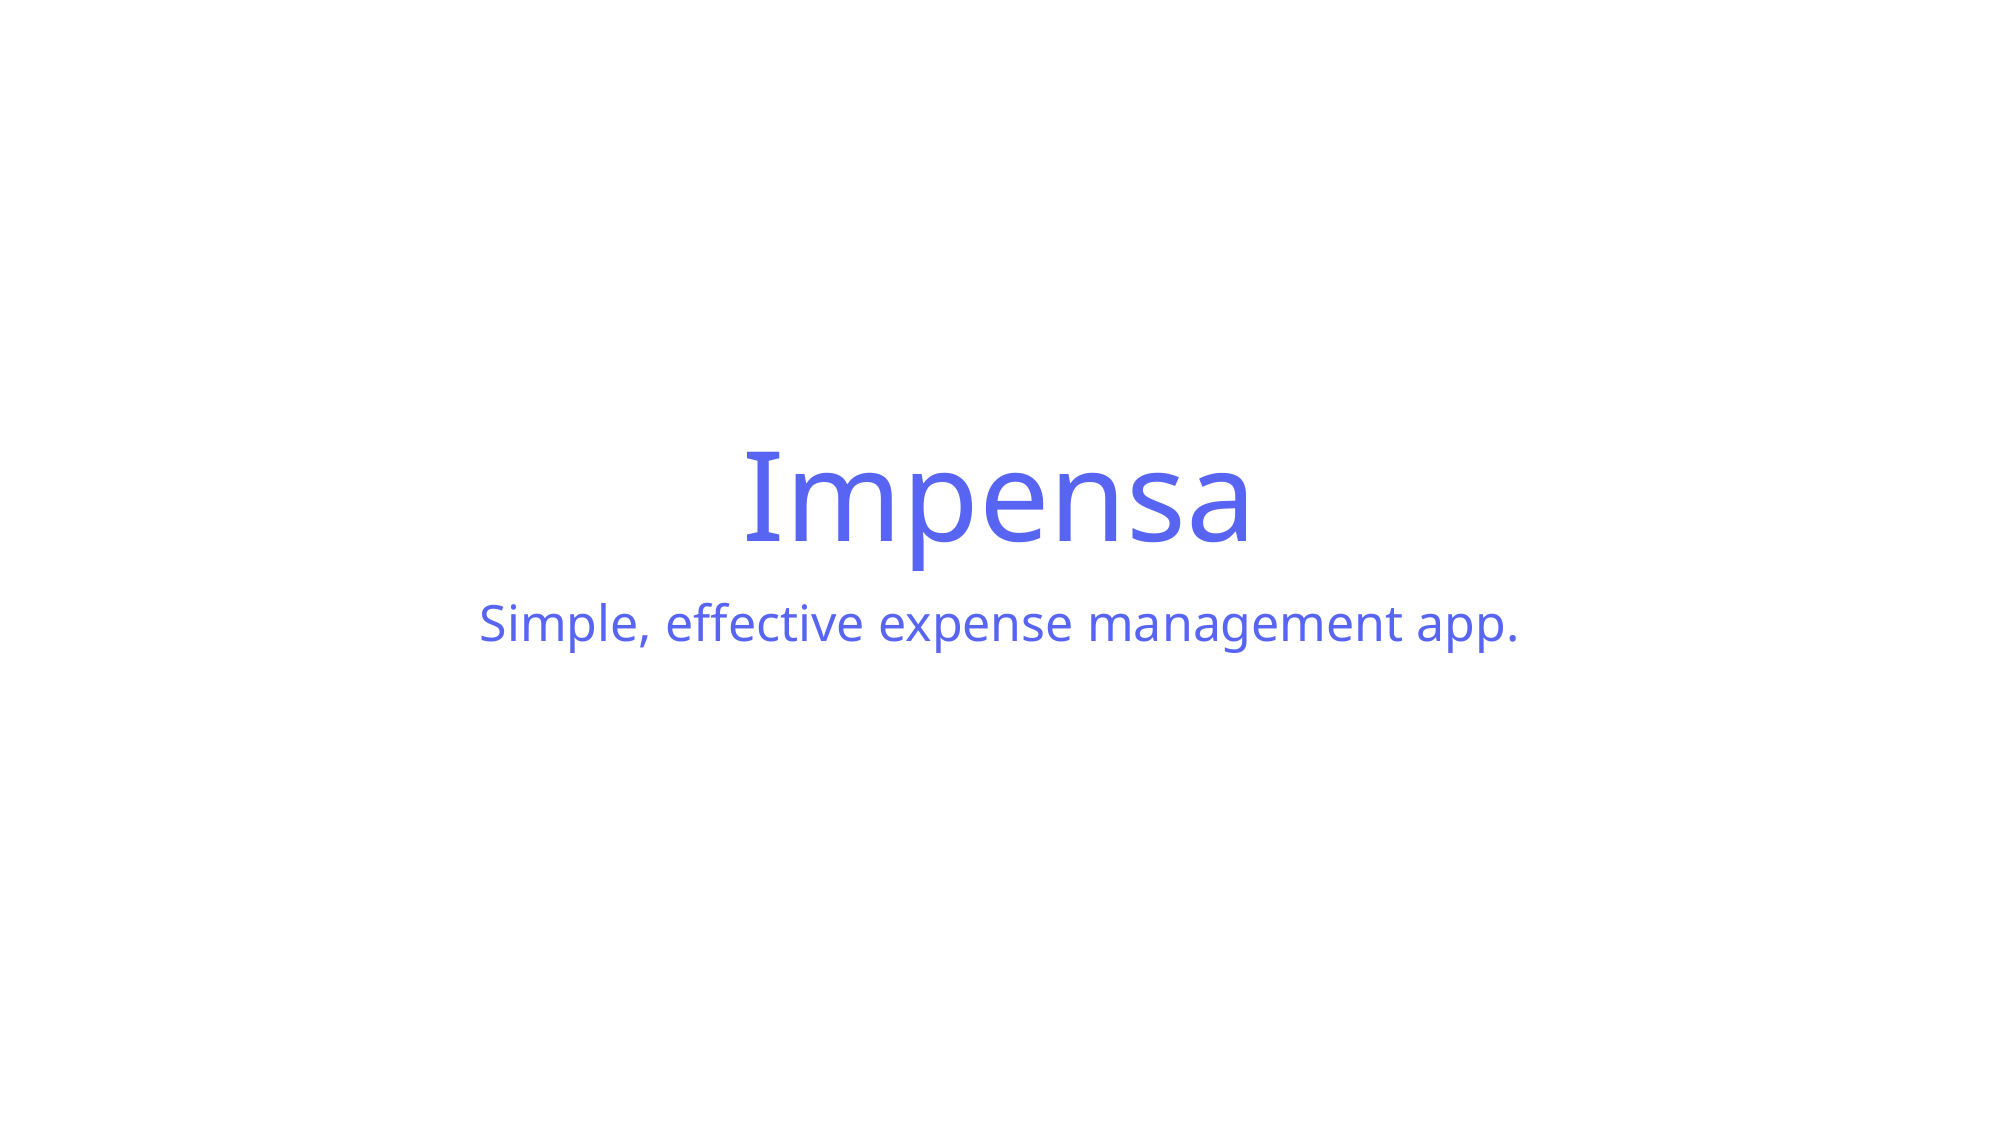

# Impensa
Simple, effective expense management app.